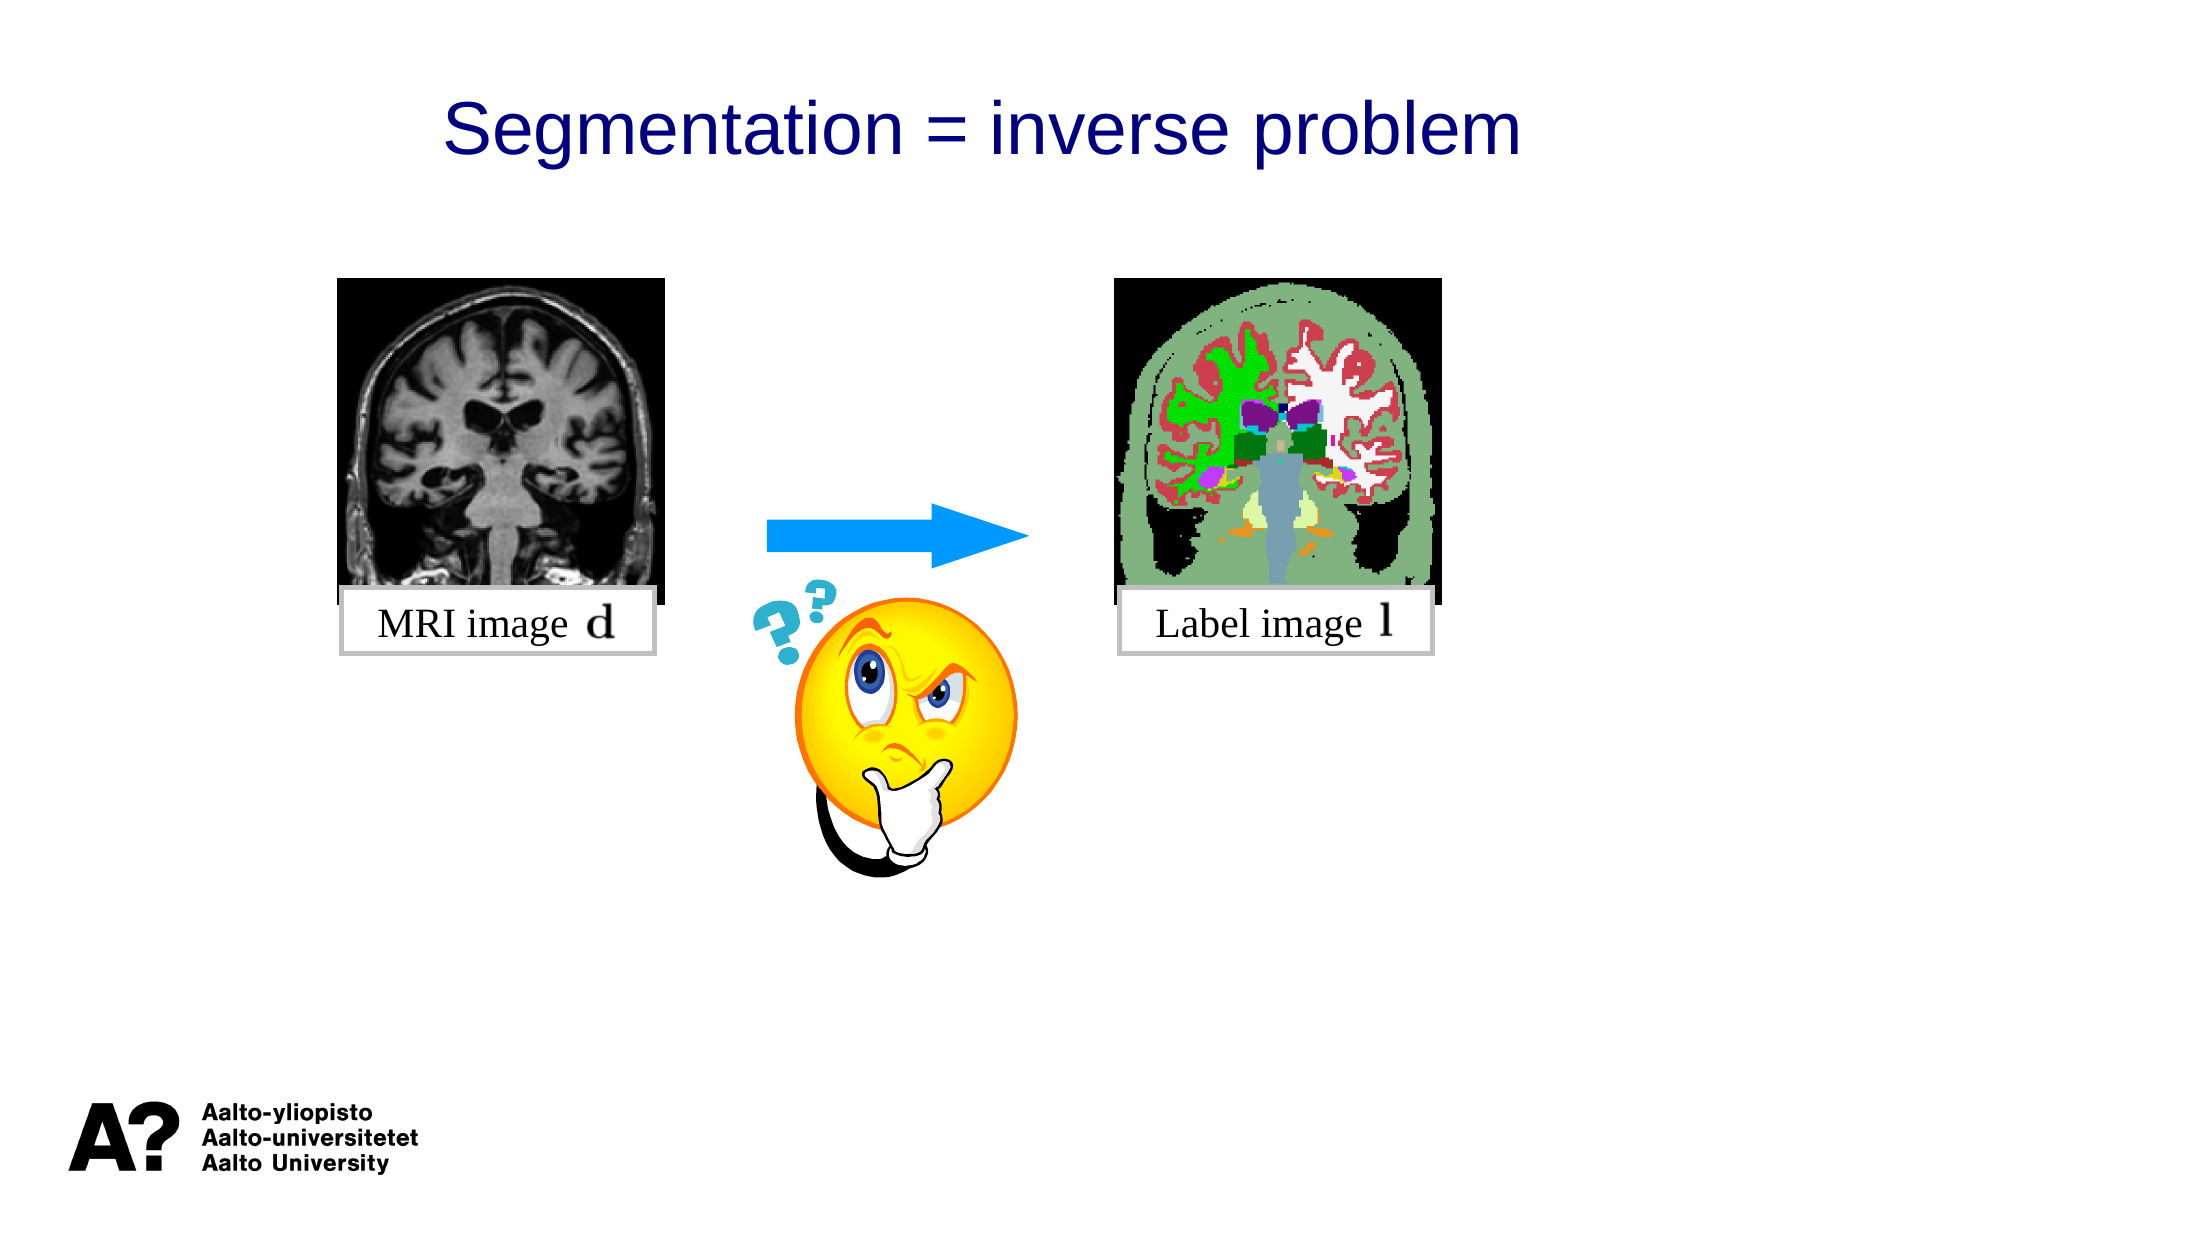

# Segmentation = inverse problem
 MRI image
 Label image